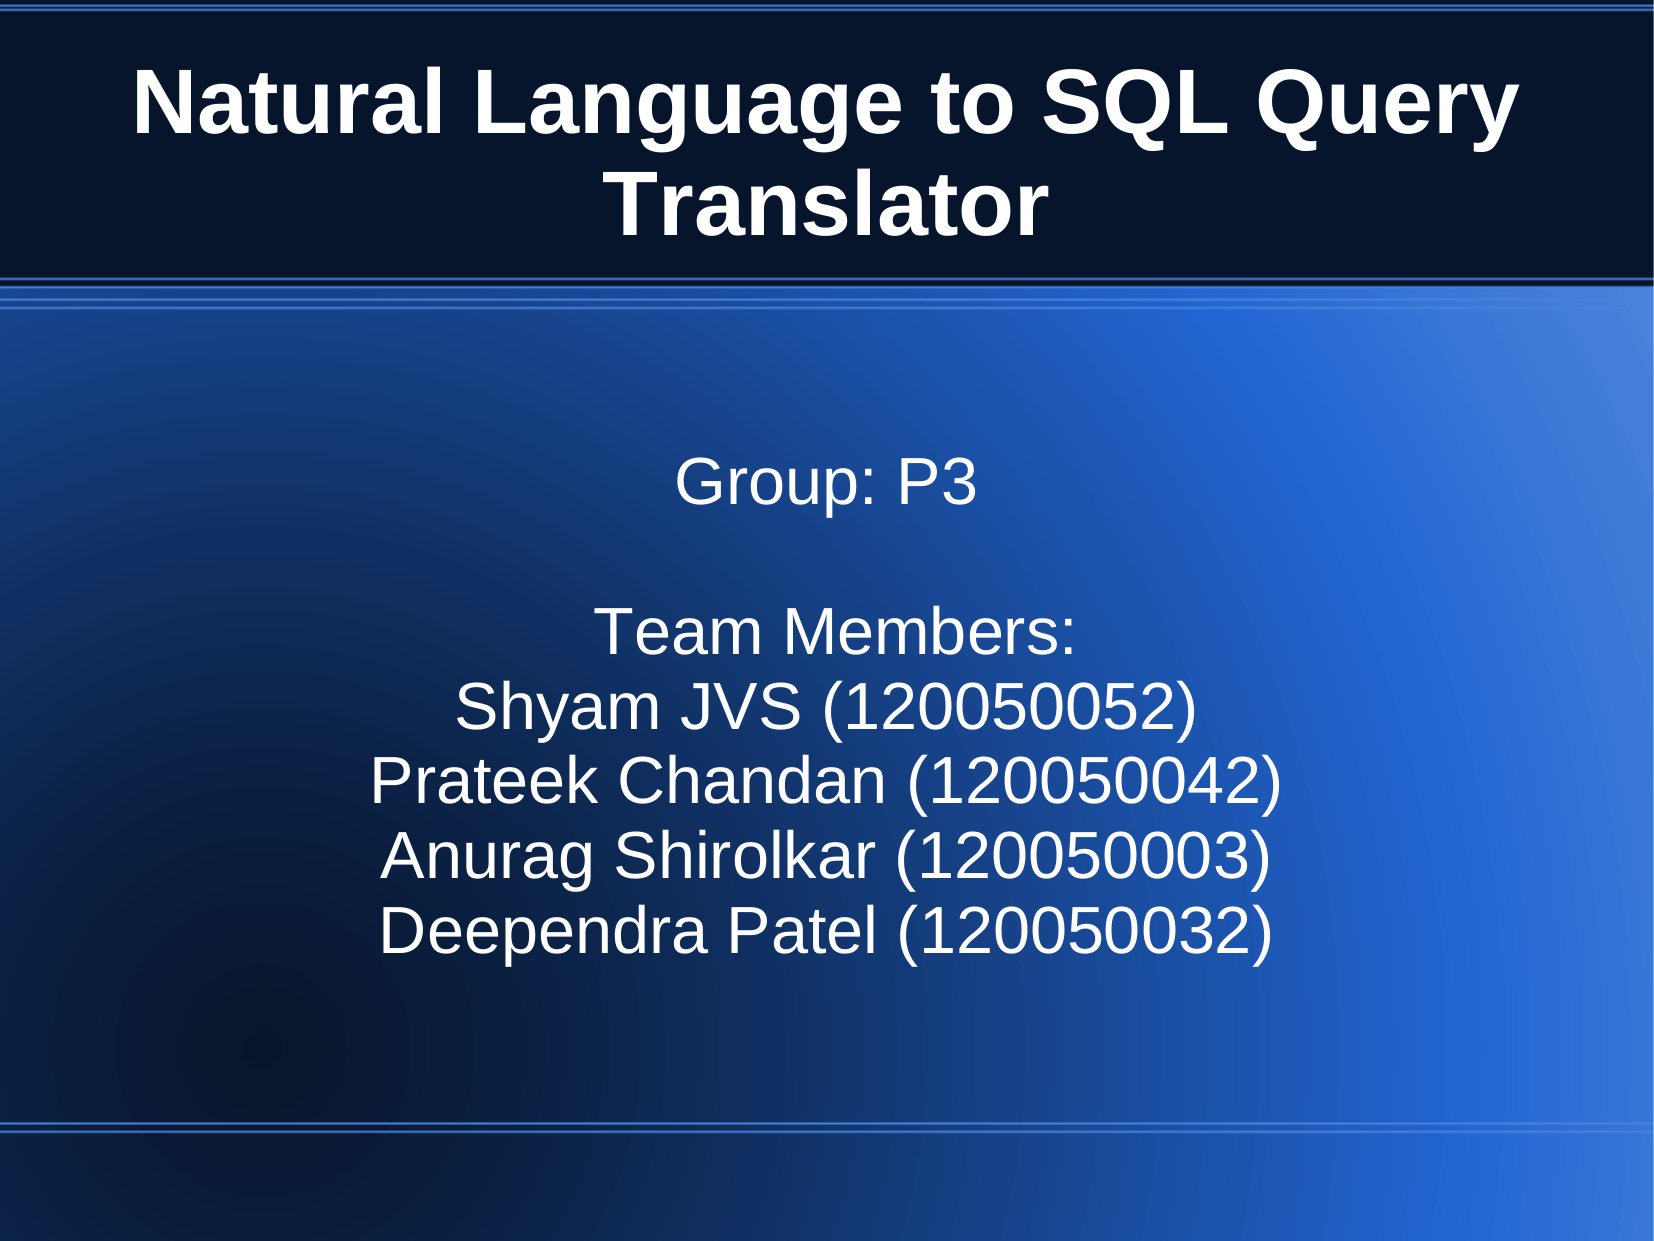

# Natural Language to SQL Query Translator
Group: P3
 Team Members:
Shyam JVS (120050052)
Prateek Chandan (120050042)
Anurag Shirolkar (120050003)
Deependra Patel (120050032)